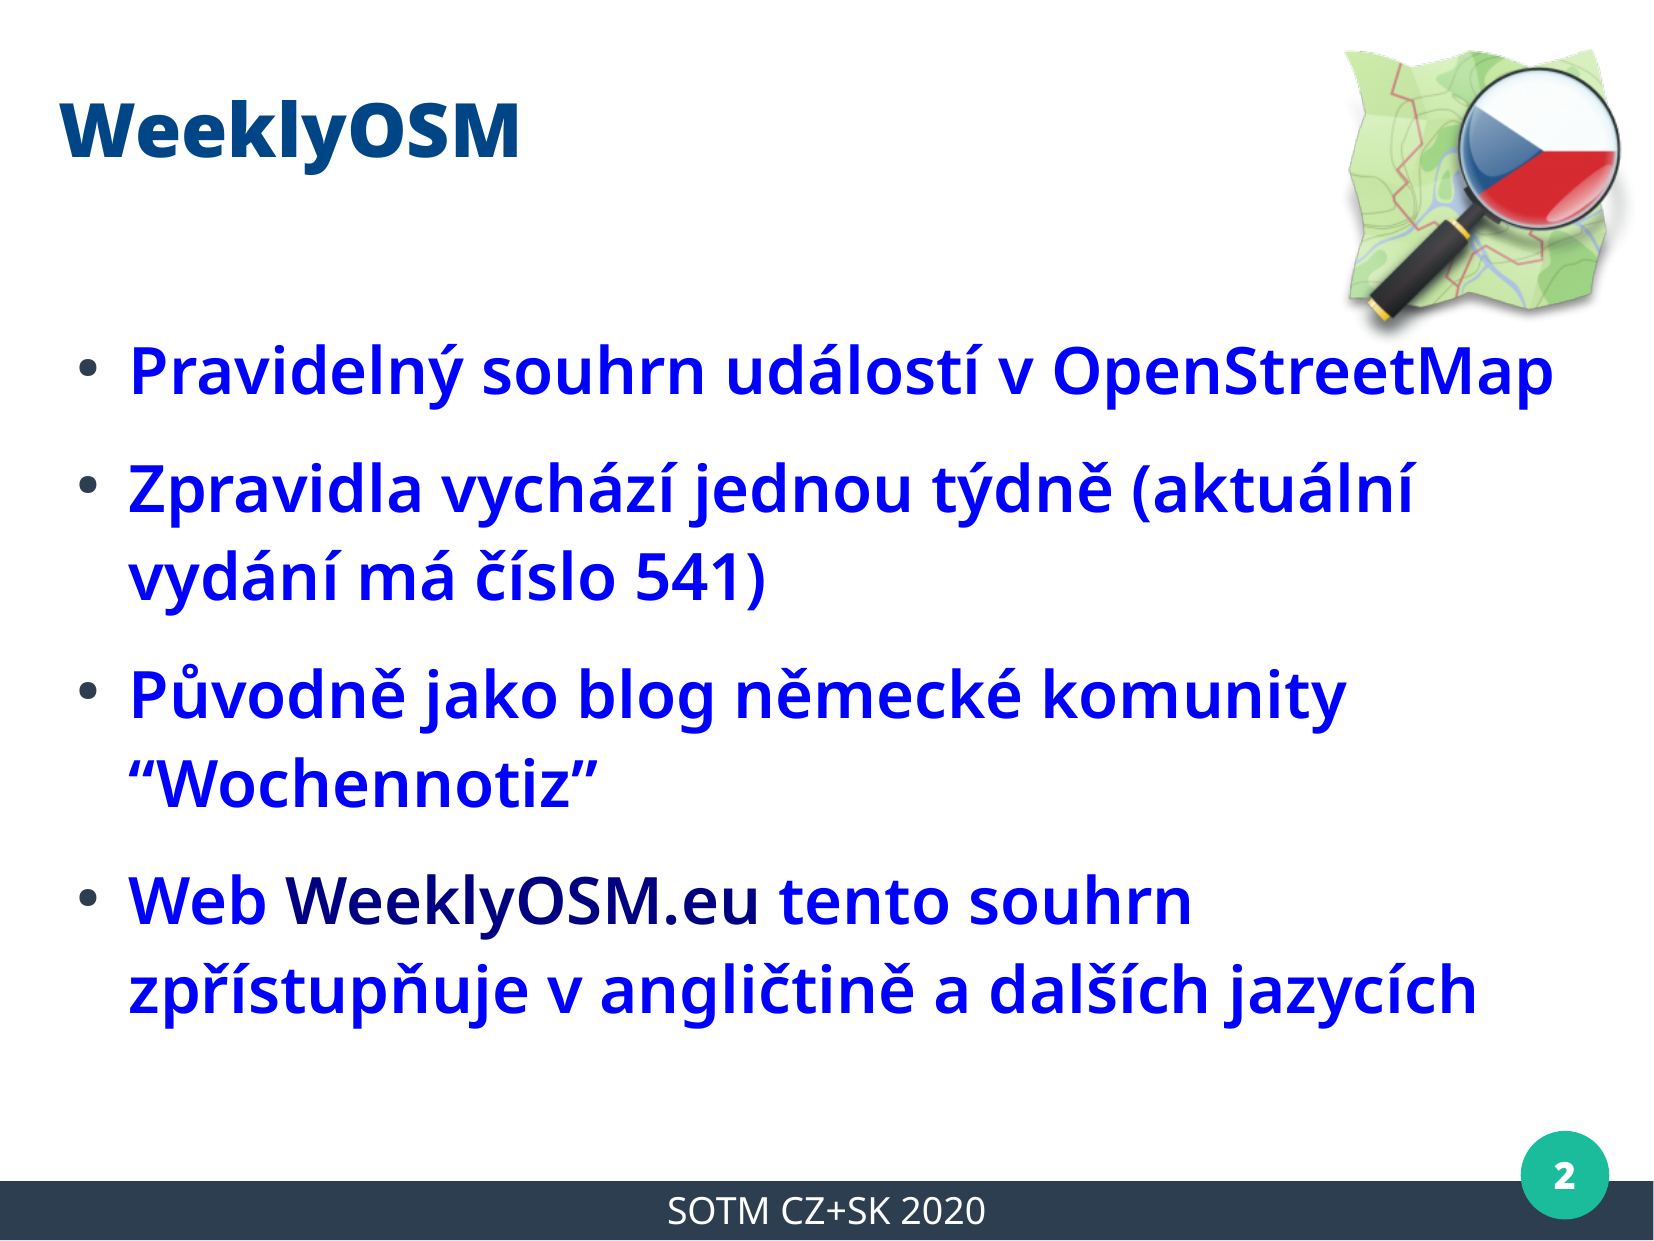

# WeeklyOSM
Pravidelný souhrn událostí v OpenStreetMap
Zpravidla vychází jednou týdně (aktuální vydání má číslo 541)
Původně jako blog německé komunity “Wochennotiz”
Web WeeklyOSM.eu tento souhrn zpřístupňuje v angličtině a dalších jazycích
2
SOTM CZ+SK 2020